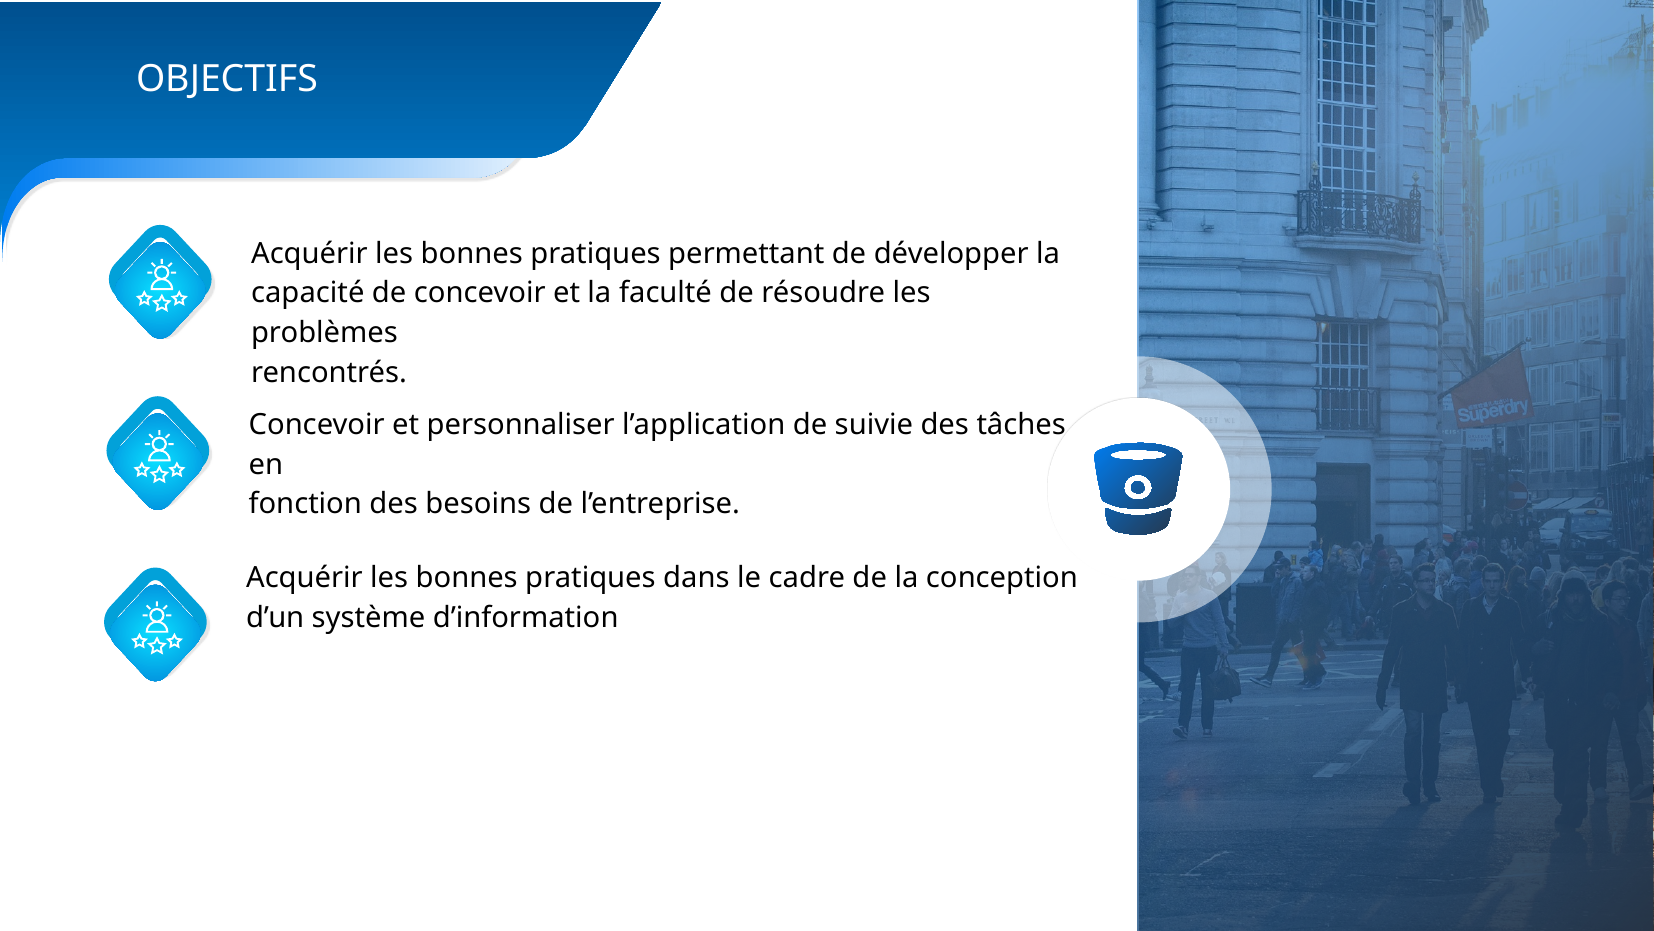

OBJECTIFS
Acquérir les bonnes pratiques permettant de développer la
capacité de concevoir et la faculté de résoudre les problèmes
rencontrés.
Concevoir et personnaliser l’application de suivie des tâches en
fonction des besoins de l’entreprise.
Acquérir les bonnes pratiques dans le cadre de la conception
d’un système d’information